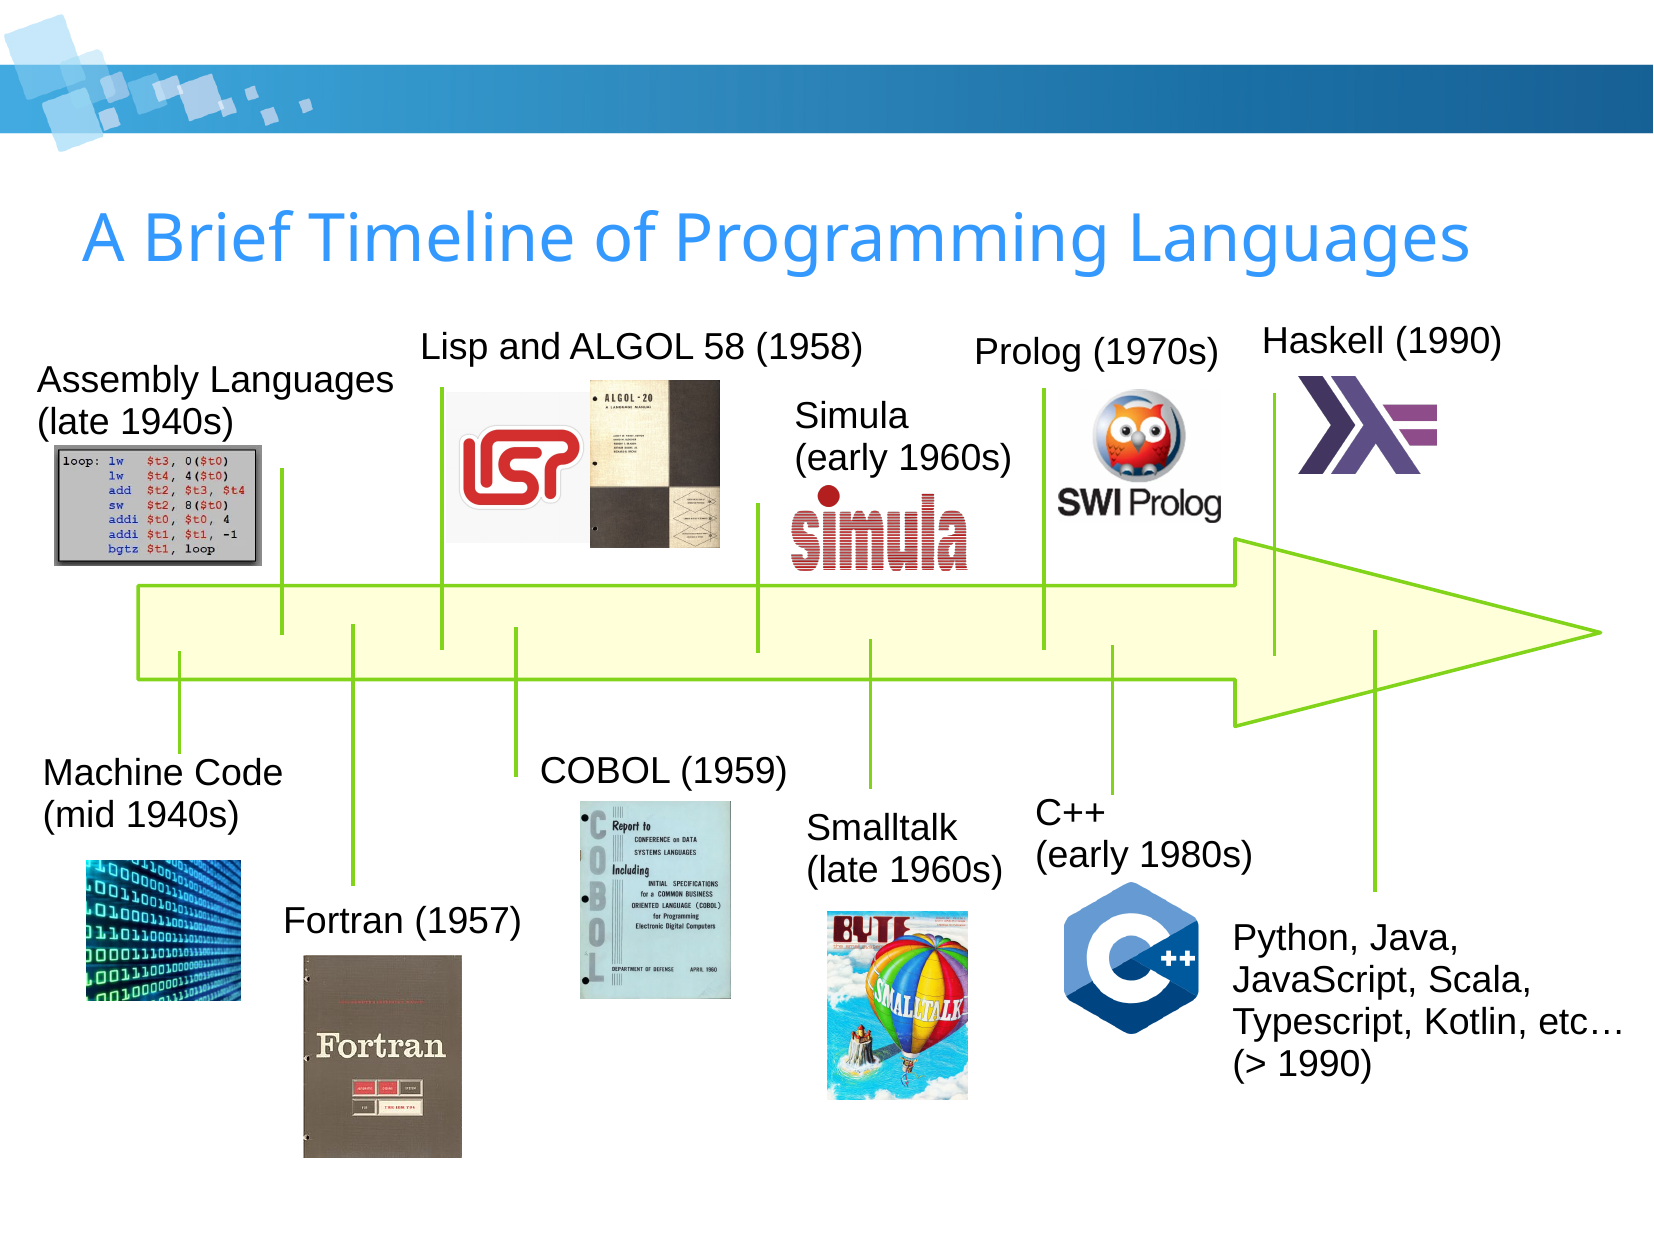

# A Brief Timeline of Programming Languages
Haskell (1990)
Lisp and ALGOL 58 (1958)
Prolog (1970s)
Assembly Languages
(late 1940s)
Simula
(early 1960s)
COBOL (1959)
Machine Code
(mid 1940s)
C++
(early 1980s)
Smalltalk
(late 1960s)
Fortran (1957)
Python, Java,
JavaScript, Scala,
Typescript, Kotlin, etc…
(> 1990)